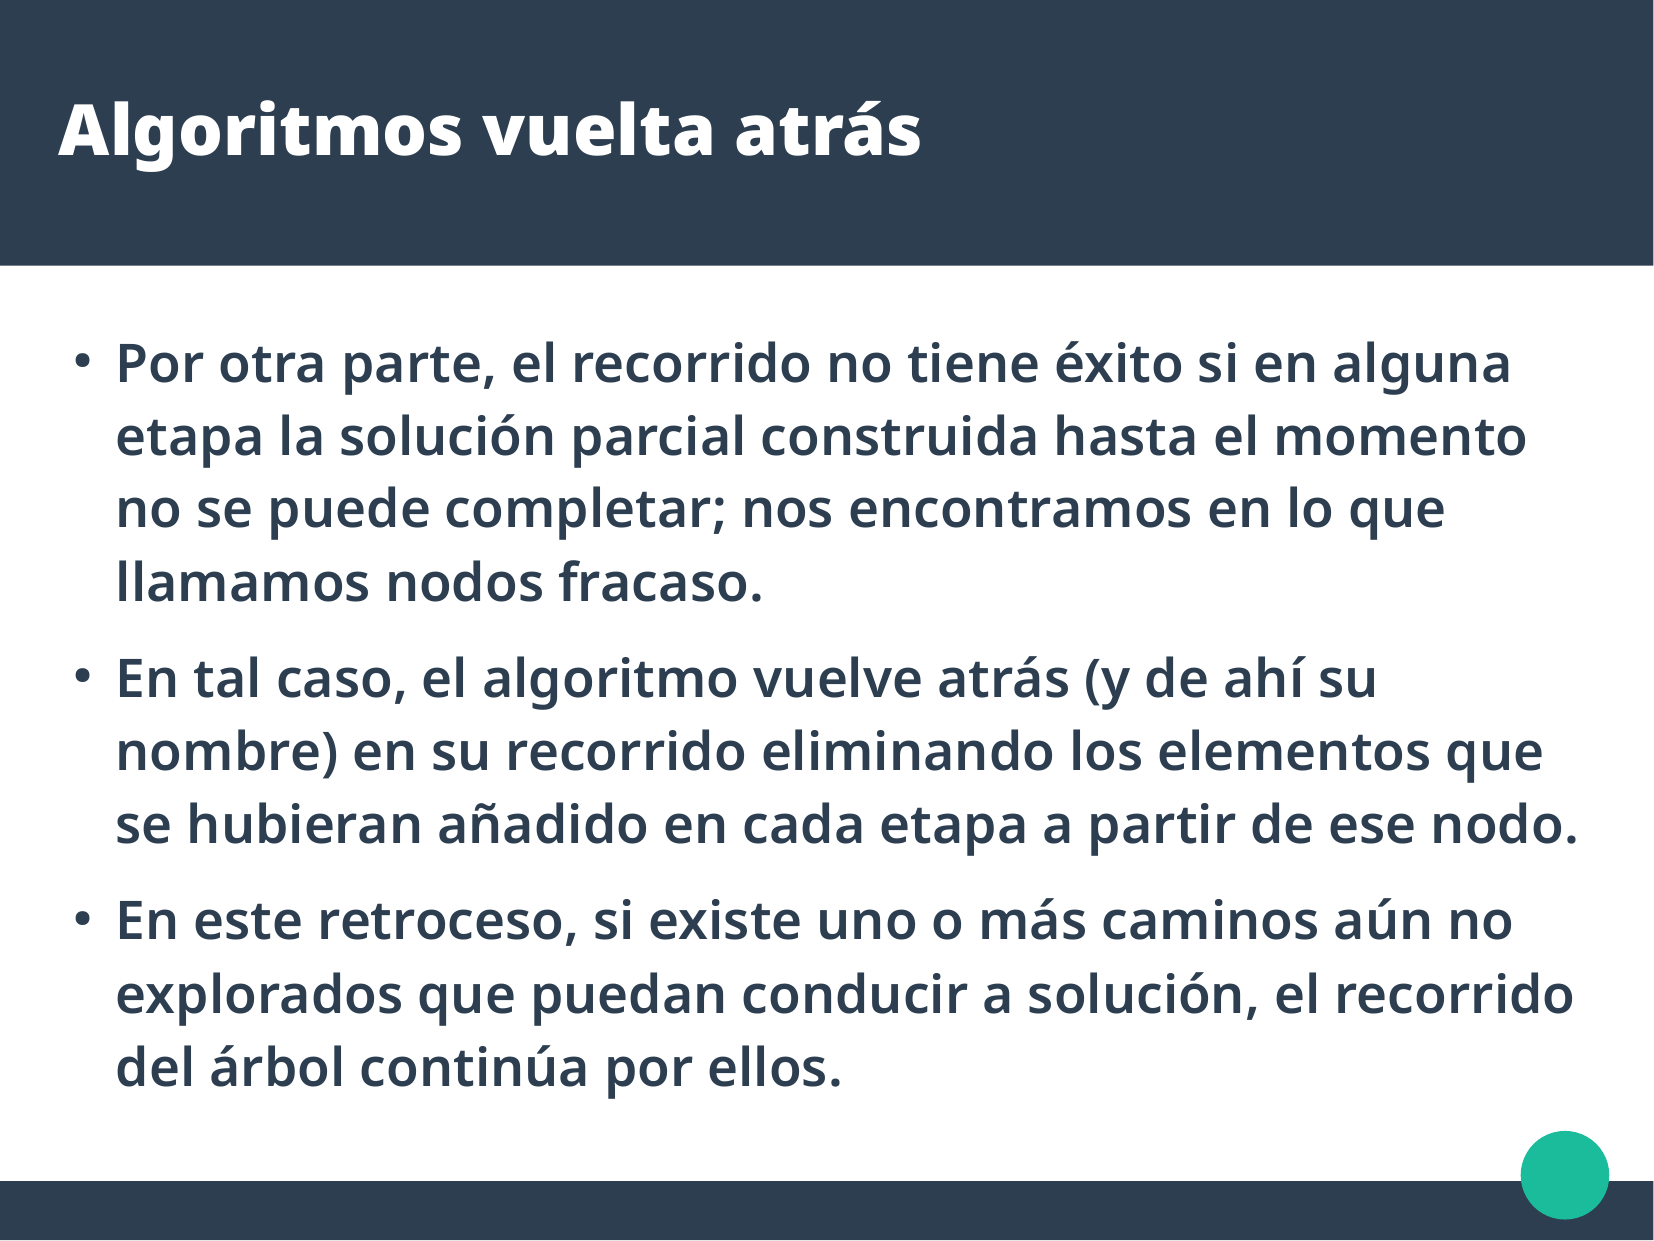

# Algoritmos vuelta atrás
Por otra parte, el recorrido no tiene éxito si en alguna etapa la solución parcial construida hasta el momento no se puede completar; nos encontramos en lo que llamamos nodos fracaso.
En tal caso, el algoritmo vuelve atrás (y de ahí su nombre) en su recorrido eliminando los elementos que se hubieran añadido en cada etapa a partir de ese nodo.
En este retroceso, si existe uno o más caminos aún no explorados que puedan conducir a solución, el recorrido del árbol continúa por ellos.